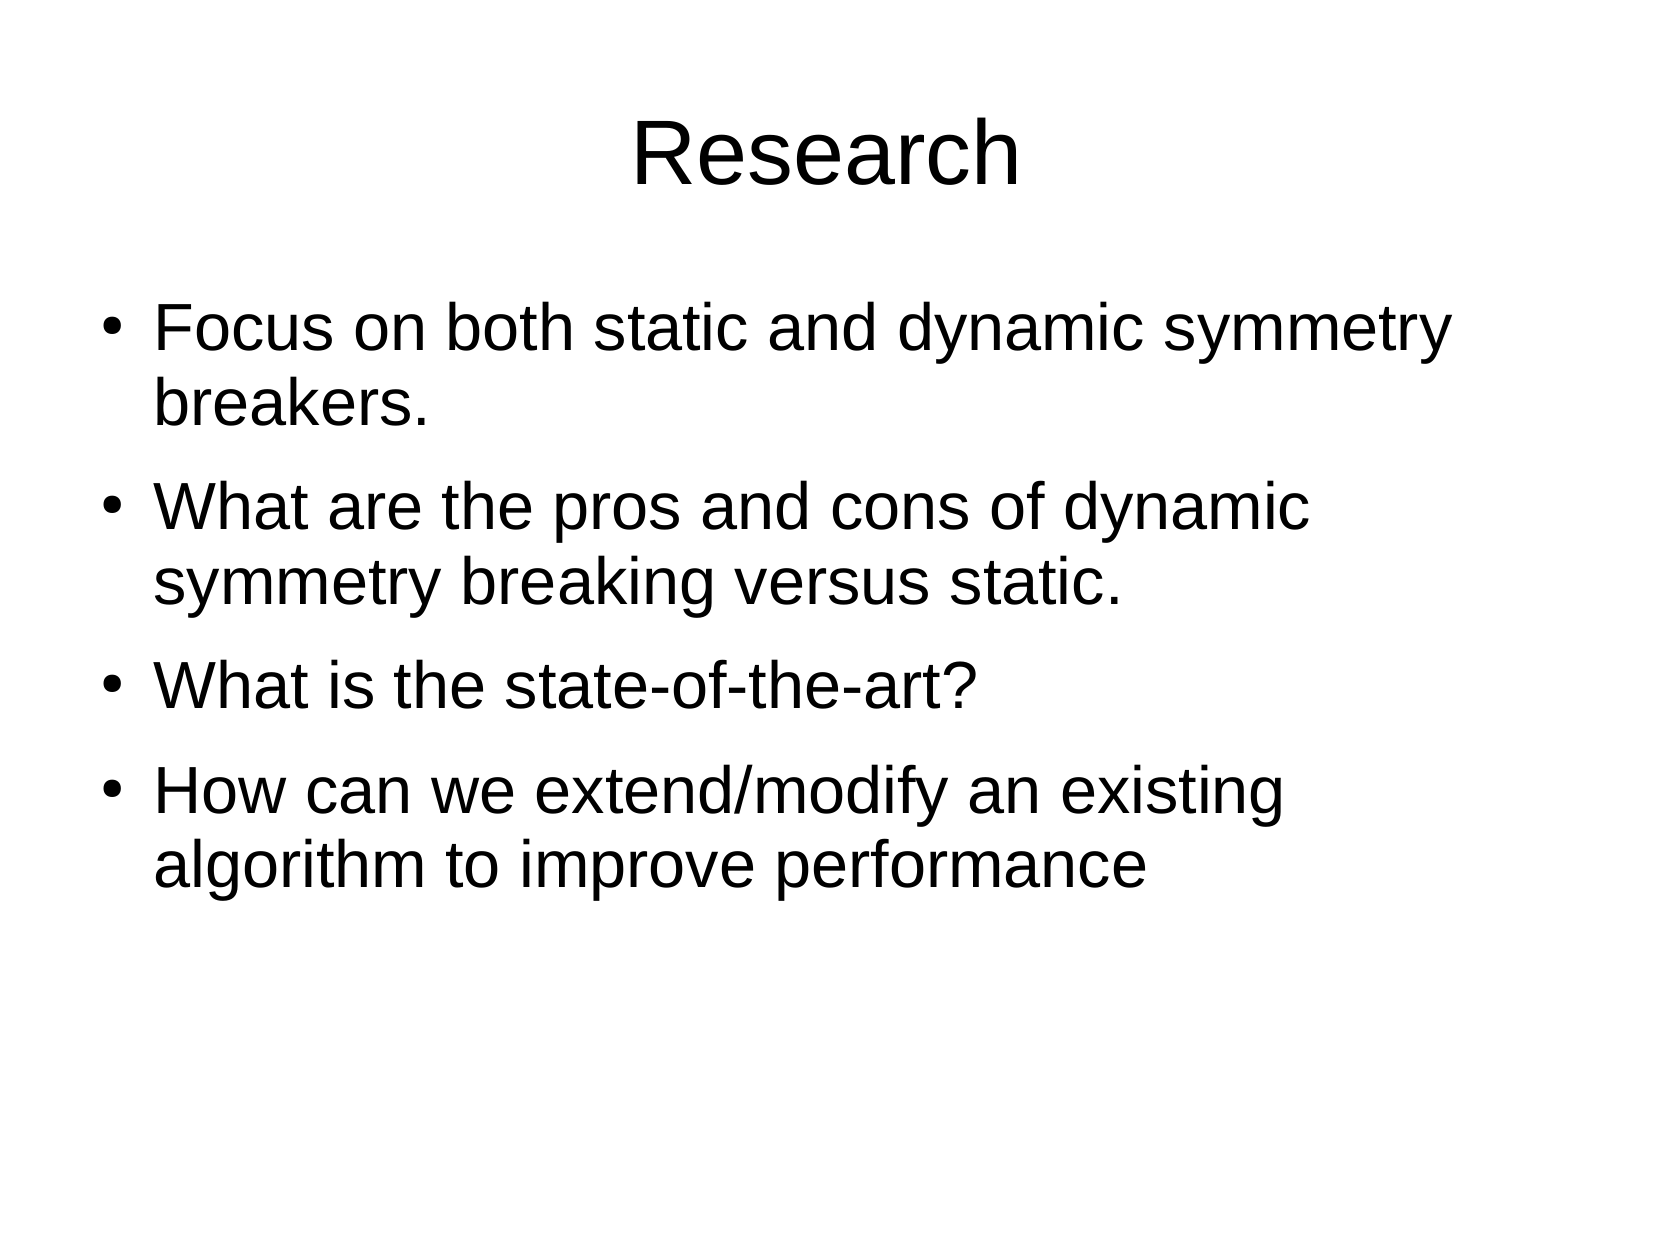

# Research
Focus on both static and dynamic symmetry breakers.
What are the pros and cons of dynamic symmetry breaking versus static.
What is the state-of-the-art?
How can we extend/modify an existing algorithm to improve performance